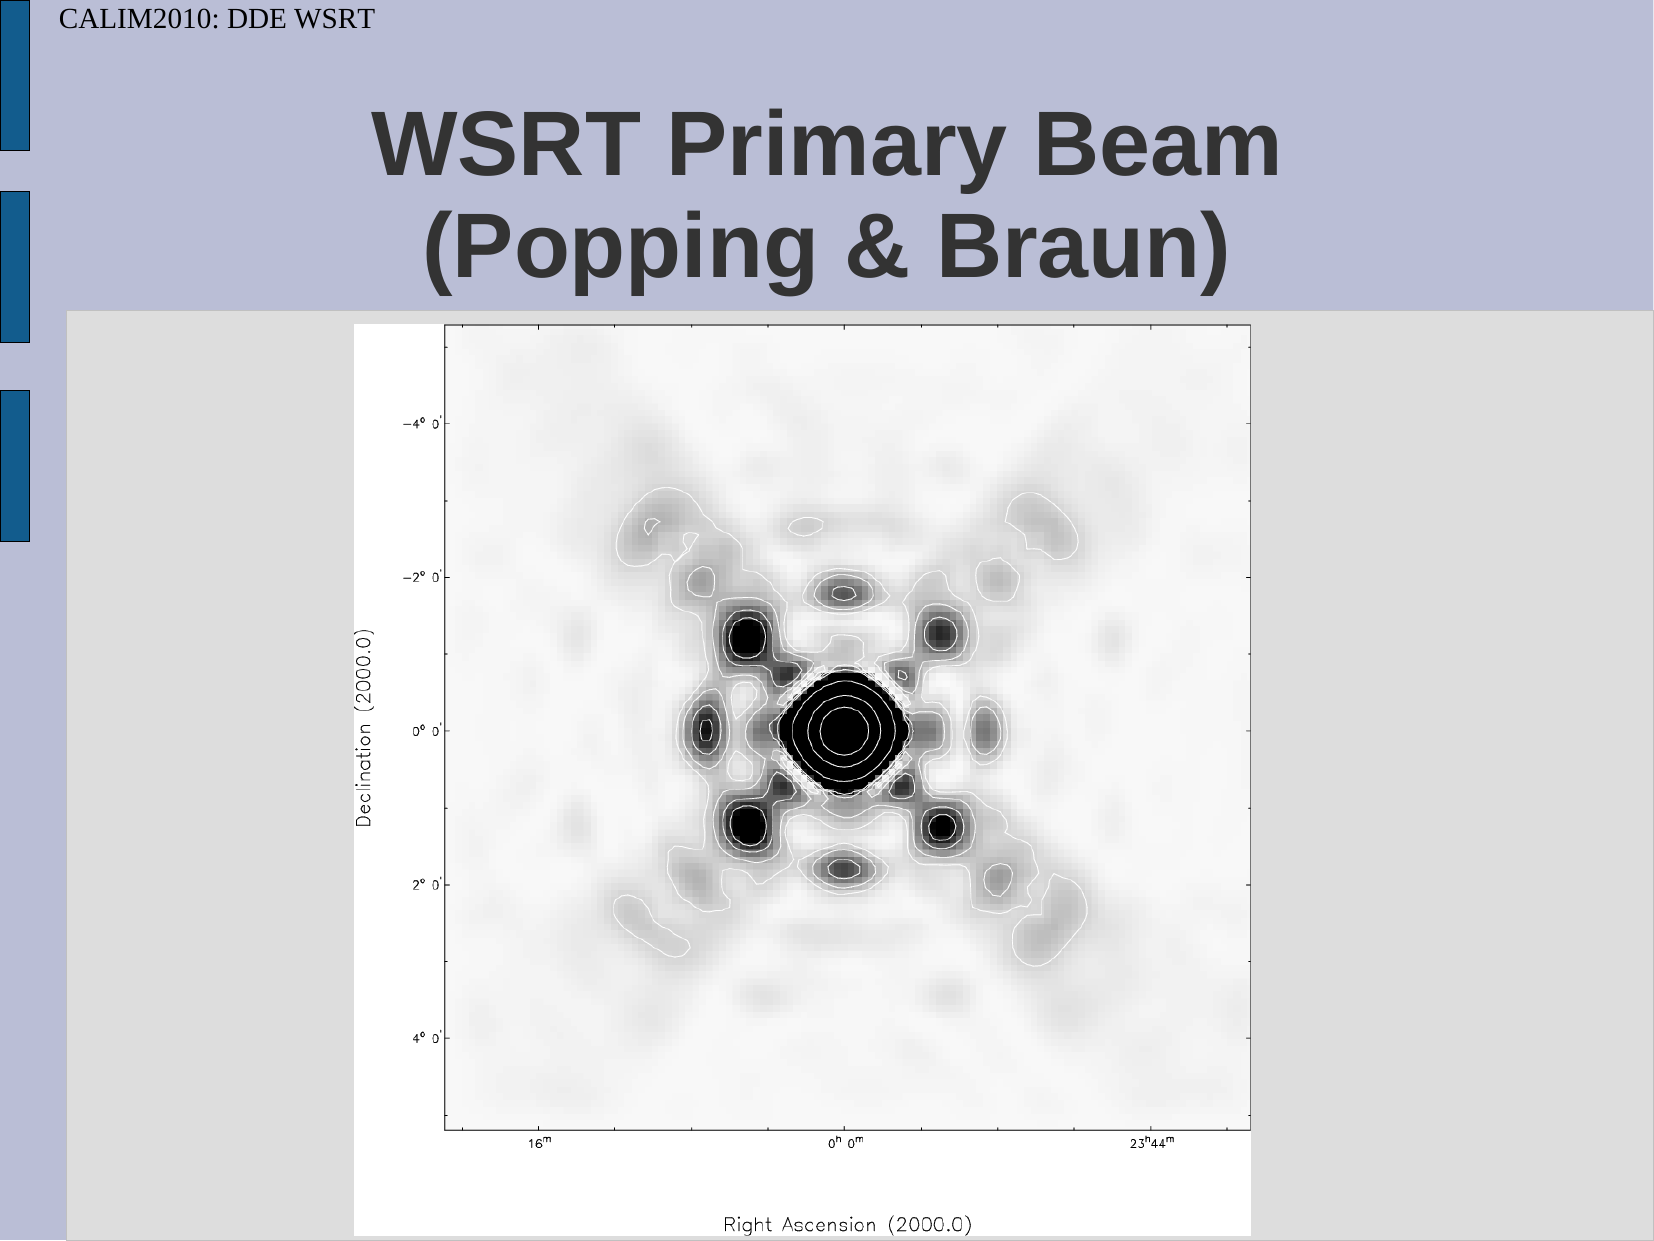

CALIM2010: DDE WSRT
# WSRT Primary Beam (Popping & Braun)